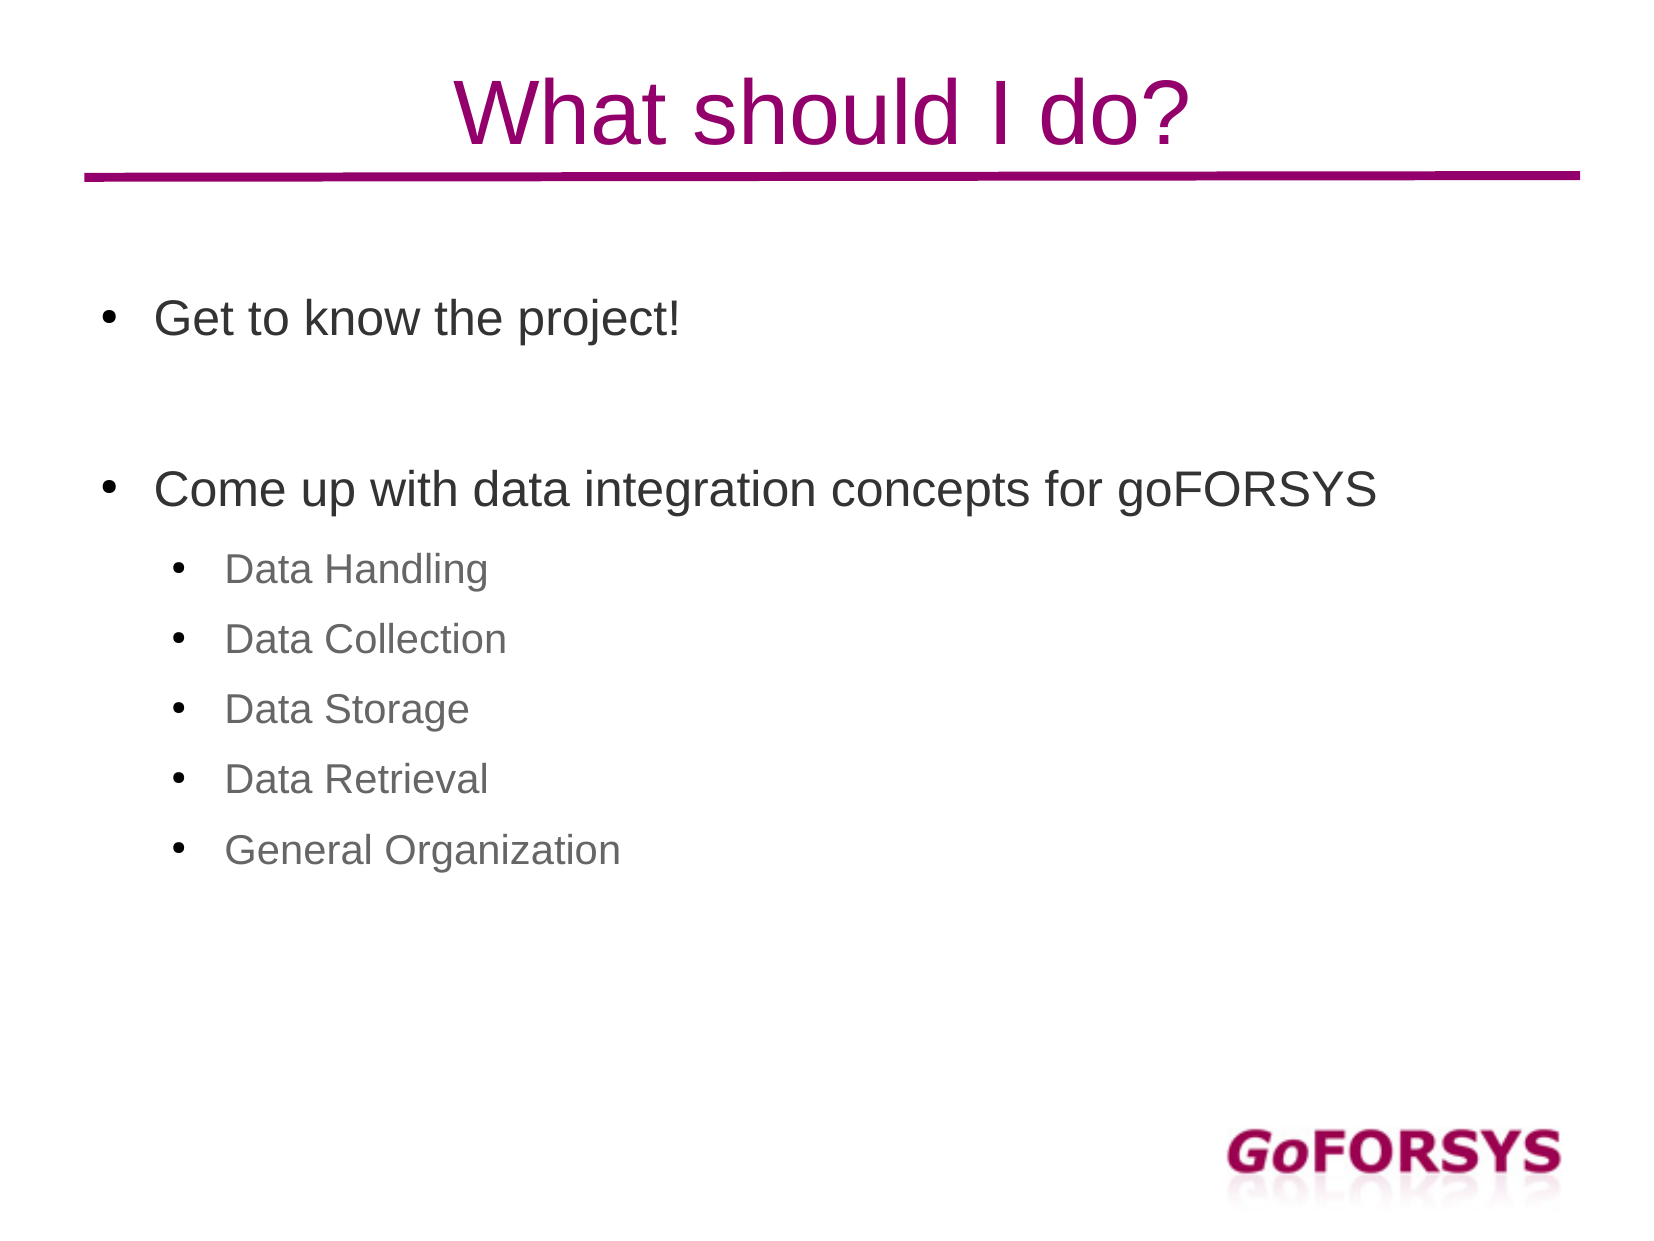

# What should I do?
Get to know the project!
Come up with data integration concepts for goFORSYS
Data Handling
Data Collection
Data Storage
Data Retrieval
General Organization